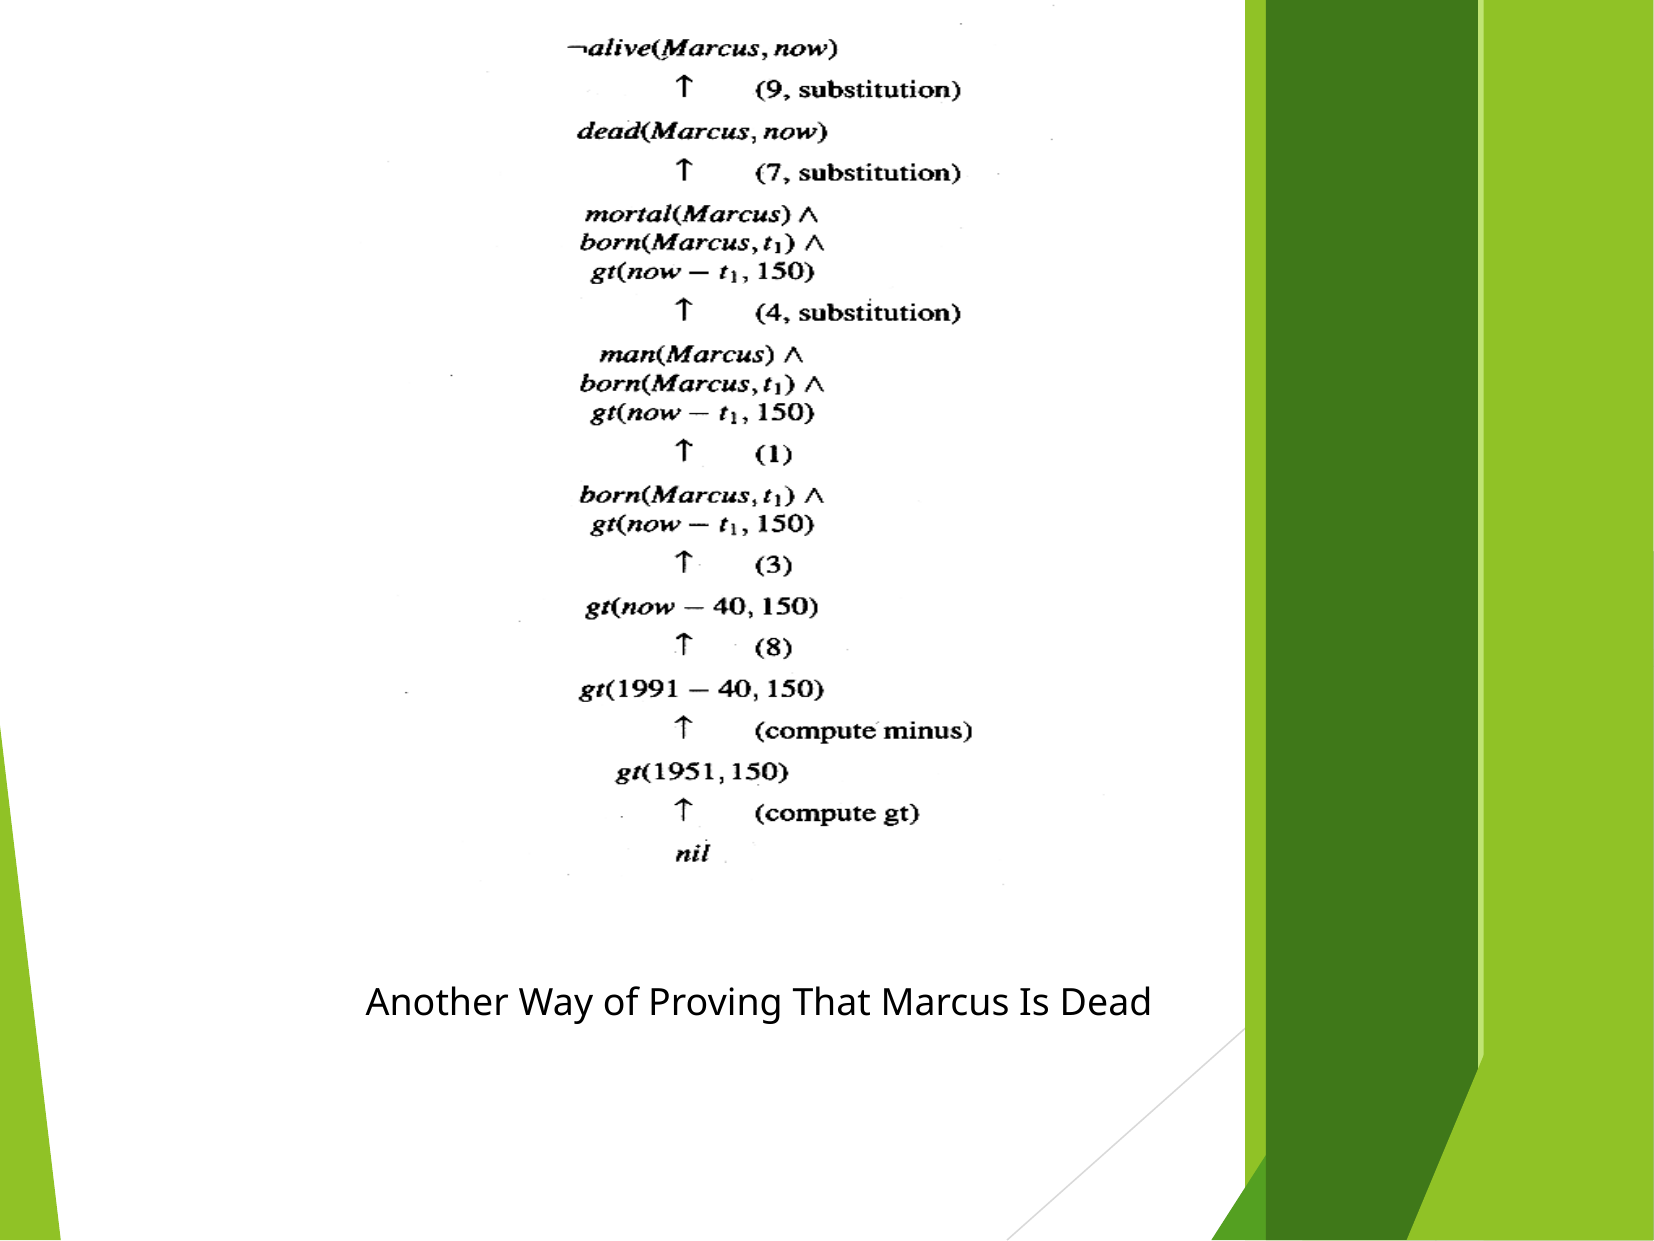

Another Way of Proving That Marcus Is Dead